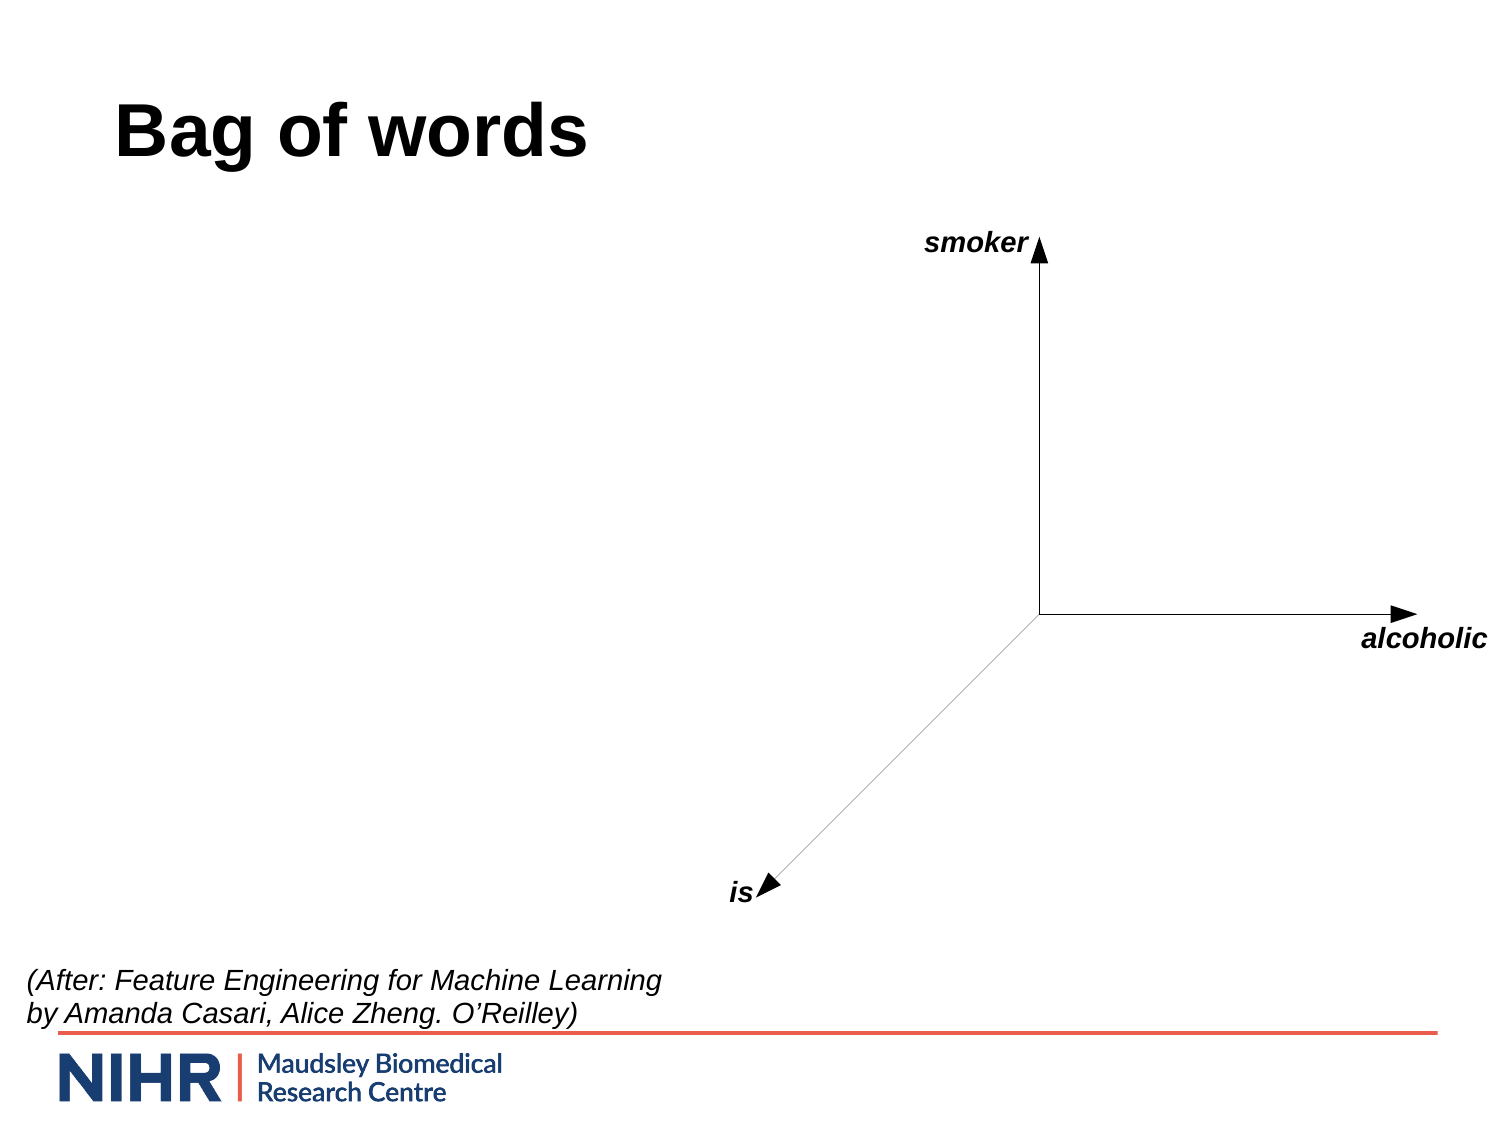

Bag of words
smoker
alcoholic
is
(After: Feature Engineering for Machine Learning
by Amanda Casari, Alice Zheng. O’Reilley)